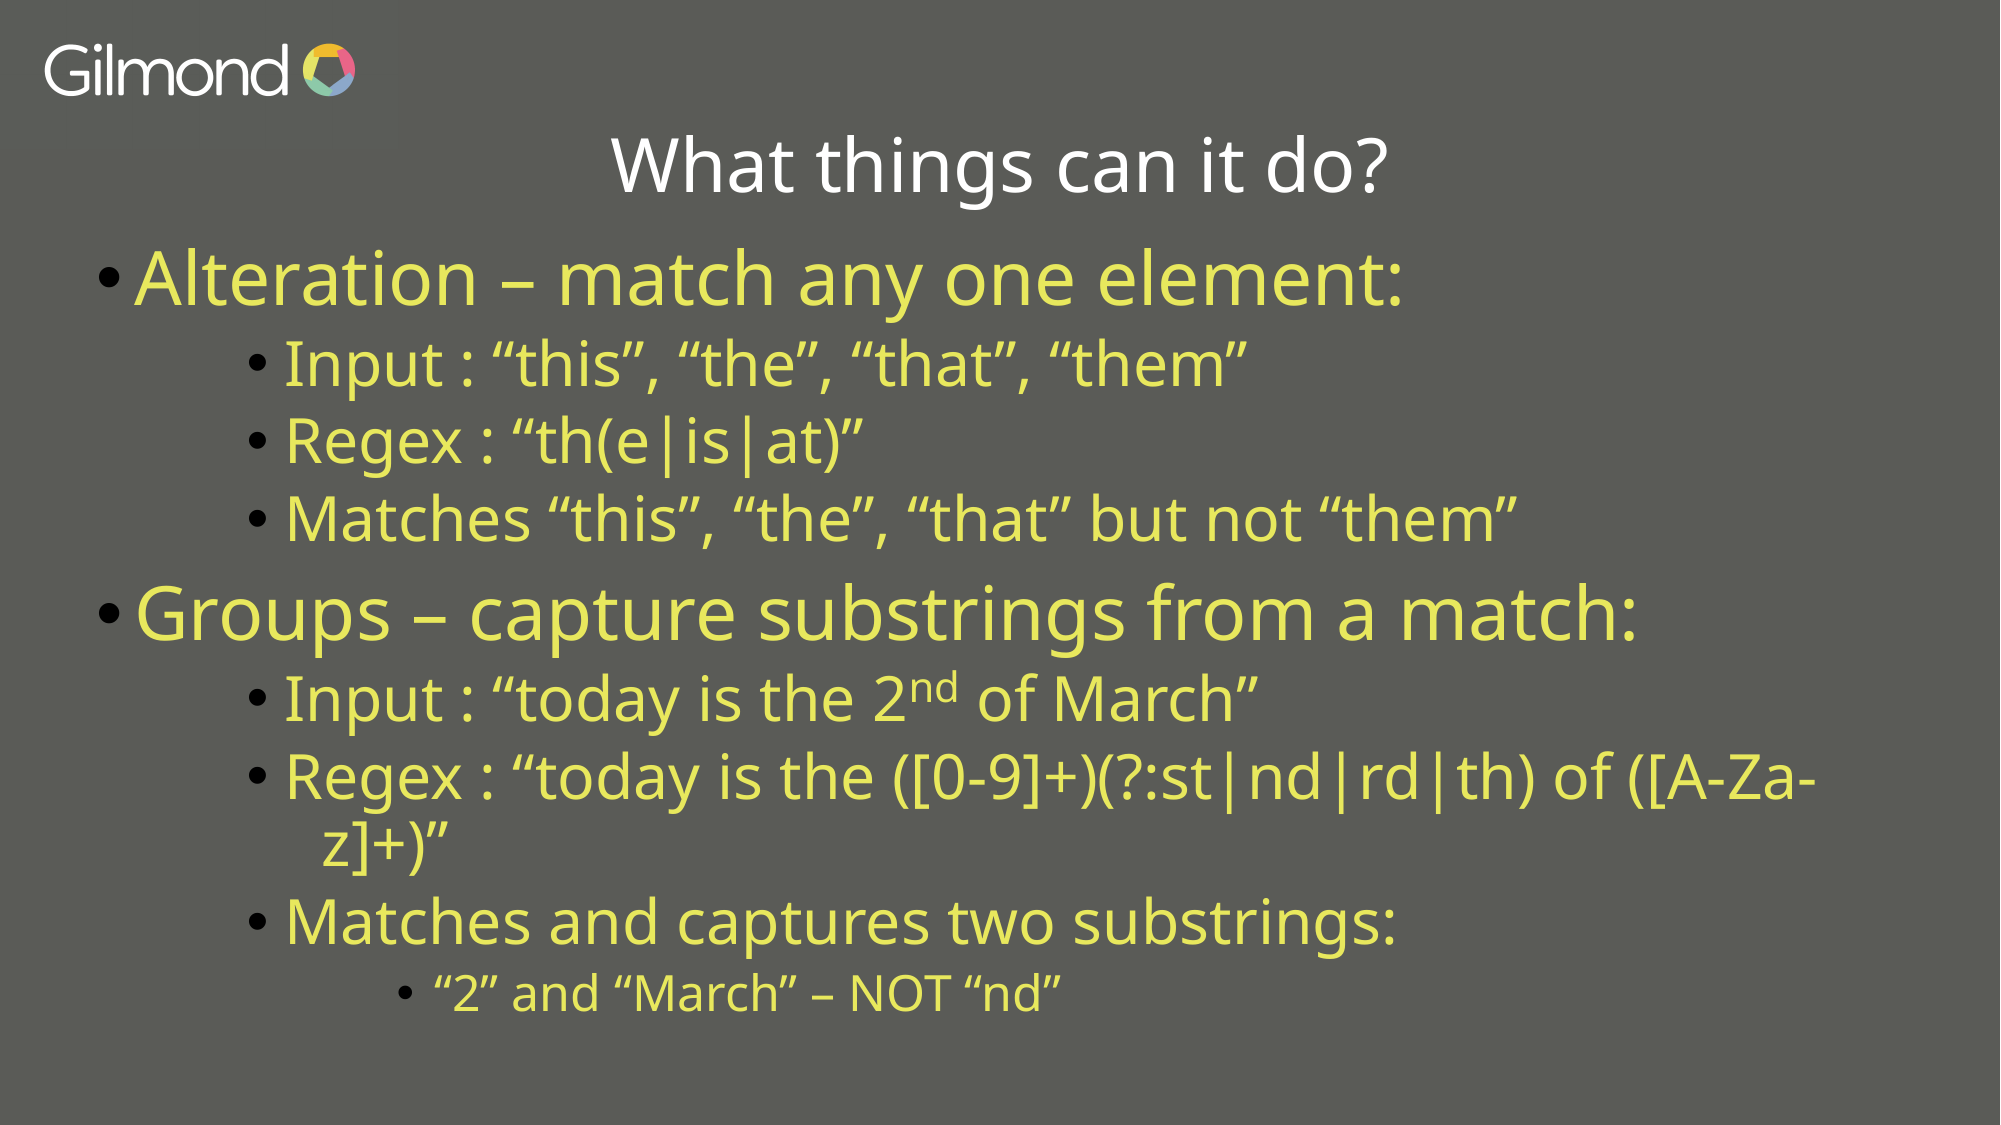

# What things can it do?
Alteration – match any one element:
Input : “this”, “the”, “that”, “them”
Regex : “th(e|is|at)”
Matches “this”, “the”, “that” but not “them”
Groups – capture substrings from a match:
Input : “today is the 2nd of March”
Regex : “today is the ([0-9]+)(?:st|nd|rd|th) of ([A-Za-z]+)”
Matches and captures two substrings:
“2” and “March” – NOT “nd”